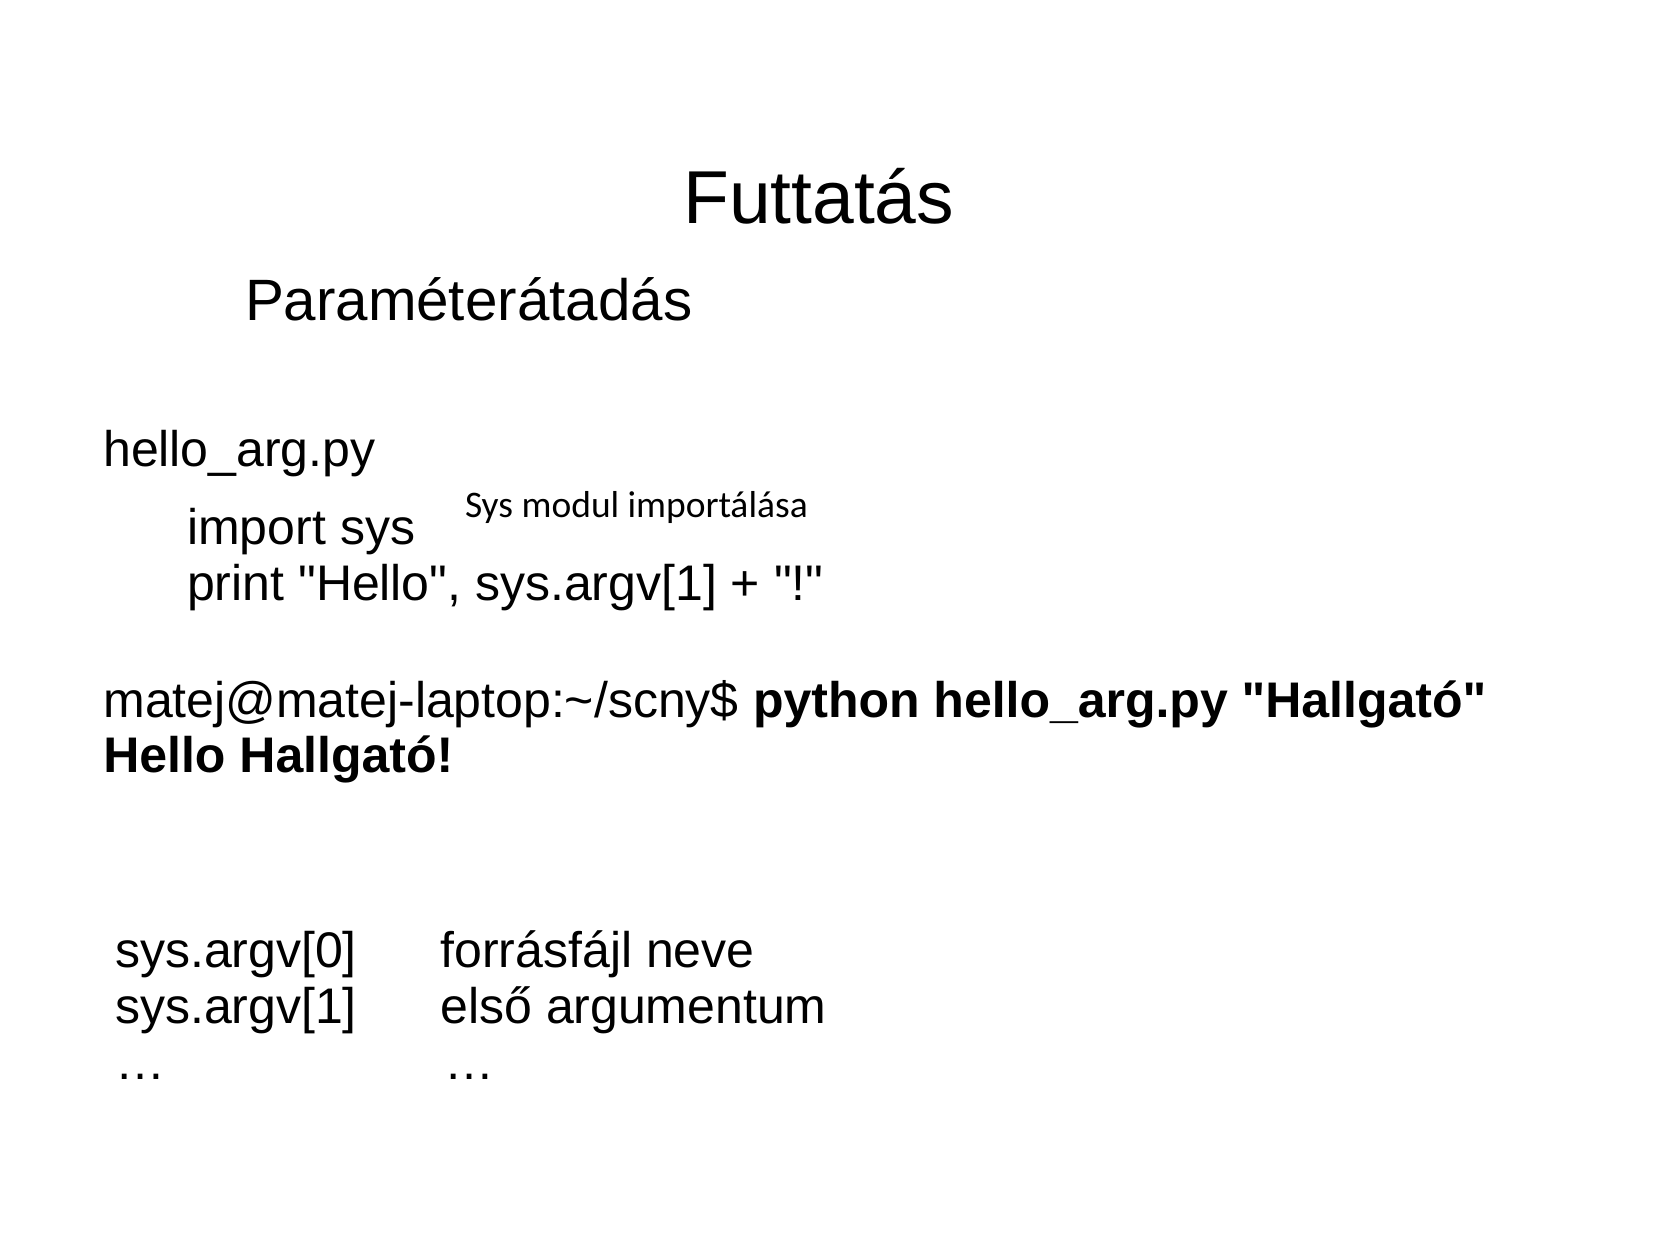

Futtatás
Paraméterátadás
hello_arg.py
matej@matej-laptop:~/scny$ python hello_arg.py "Hallgató"
Hello Hallgató!
Sys modul importálása
import sys
print "Hello", sys.argv[1] + "!"
sys.argv[0] forrásfájl neve
sys.argv[1] első argumentum
… …